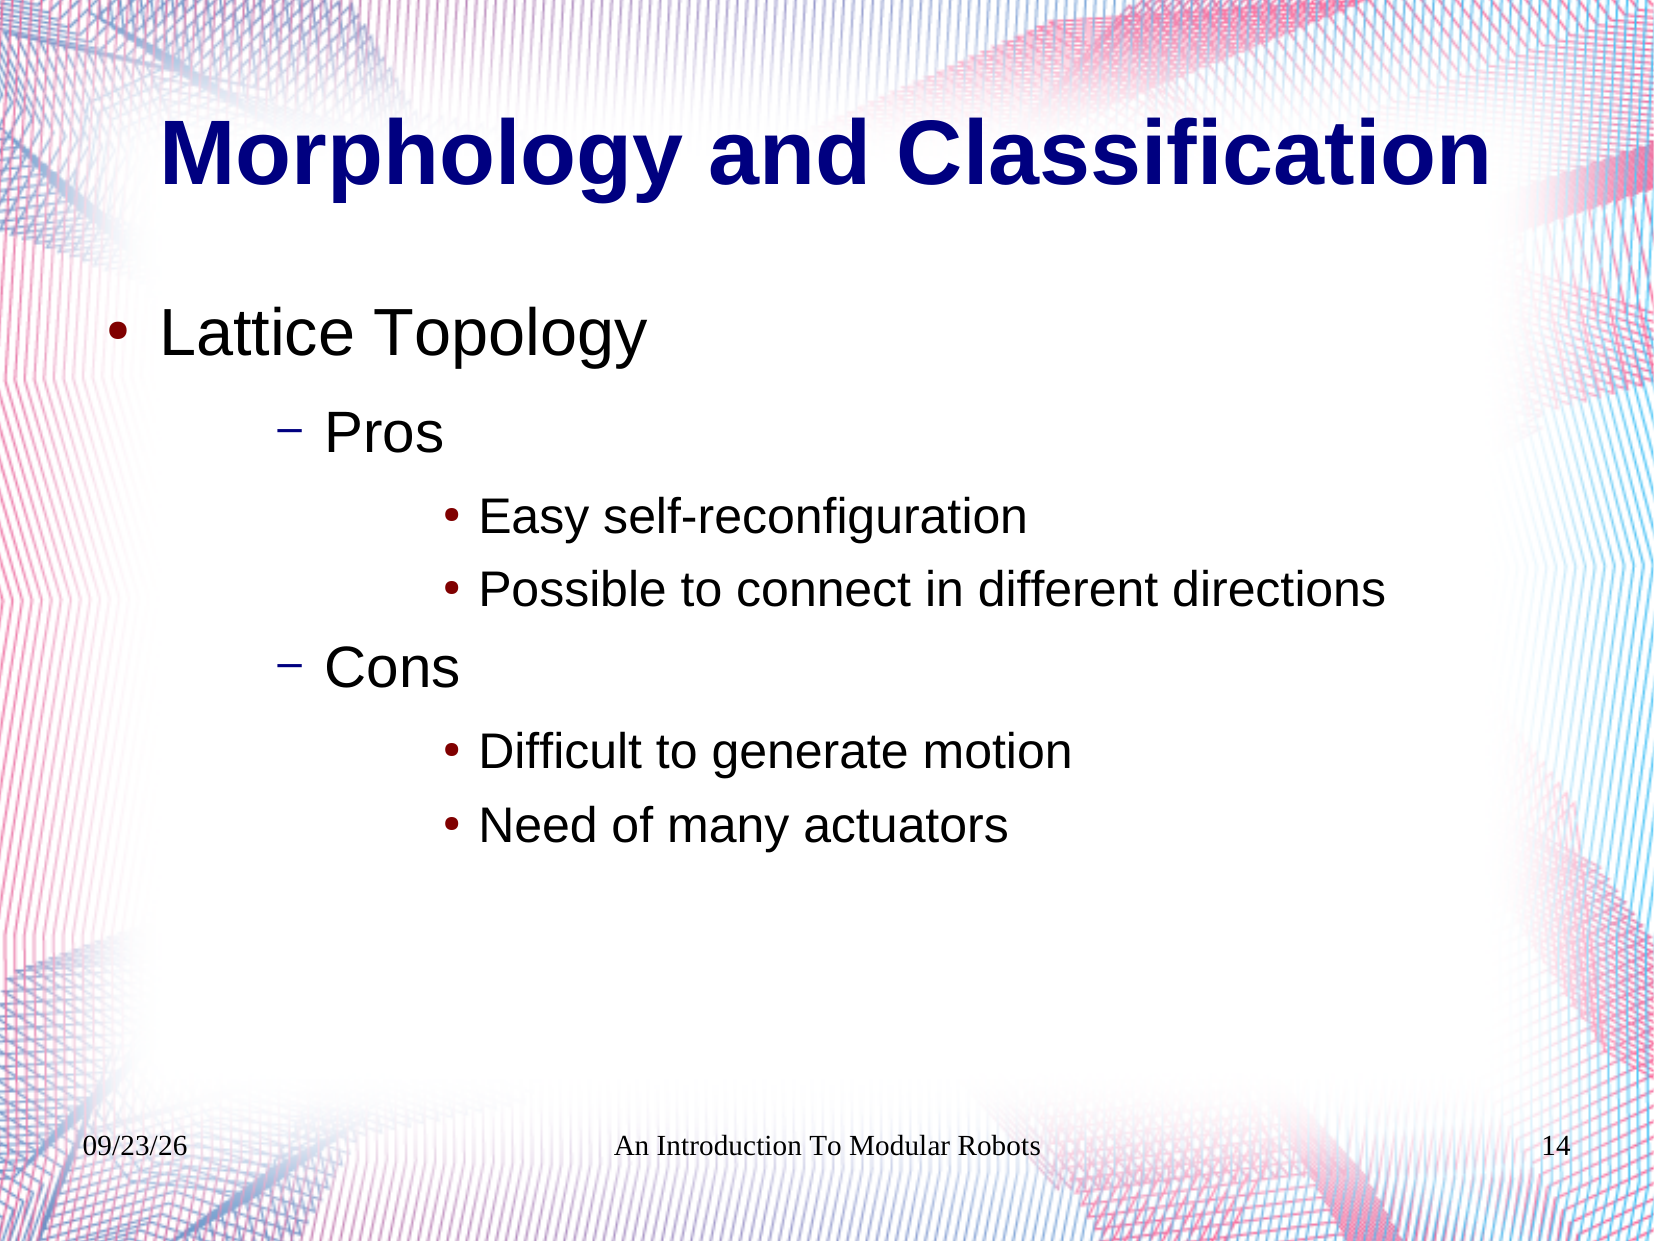

# Morphology and Classification
Lattice Topology
Pros
Easy self-reconfiguration
Possible to connect in different directions
Cons
Difficult to generate motion
Need of many actuators
An Introduction To Modular Robots
14